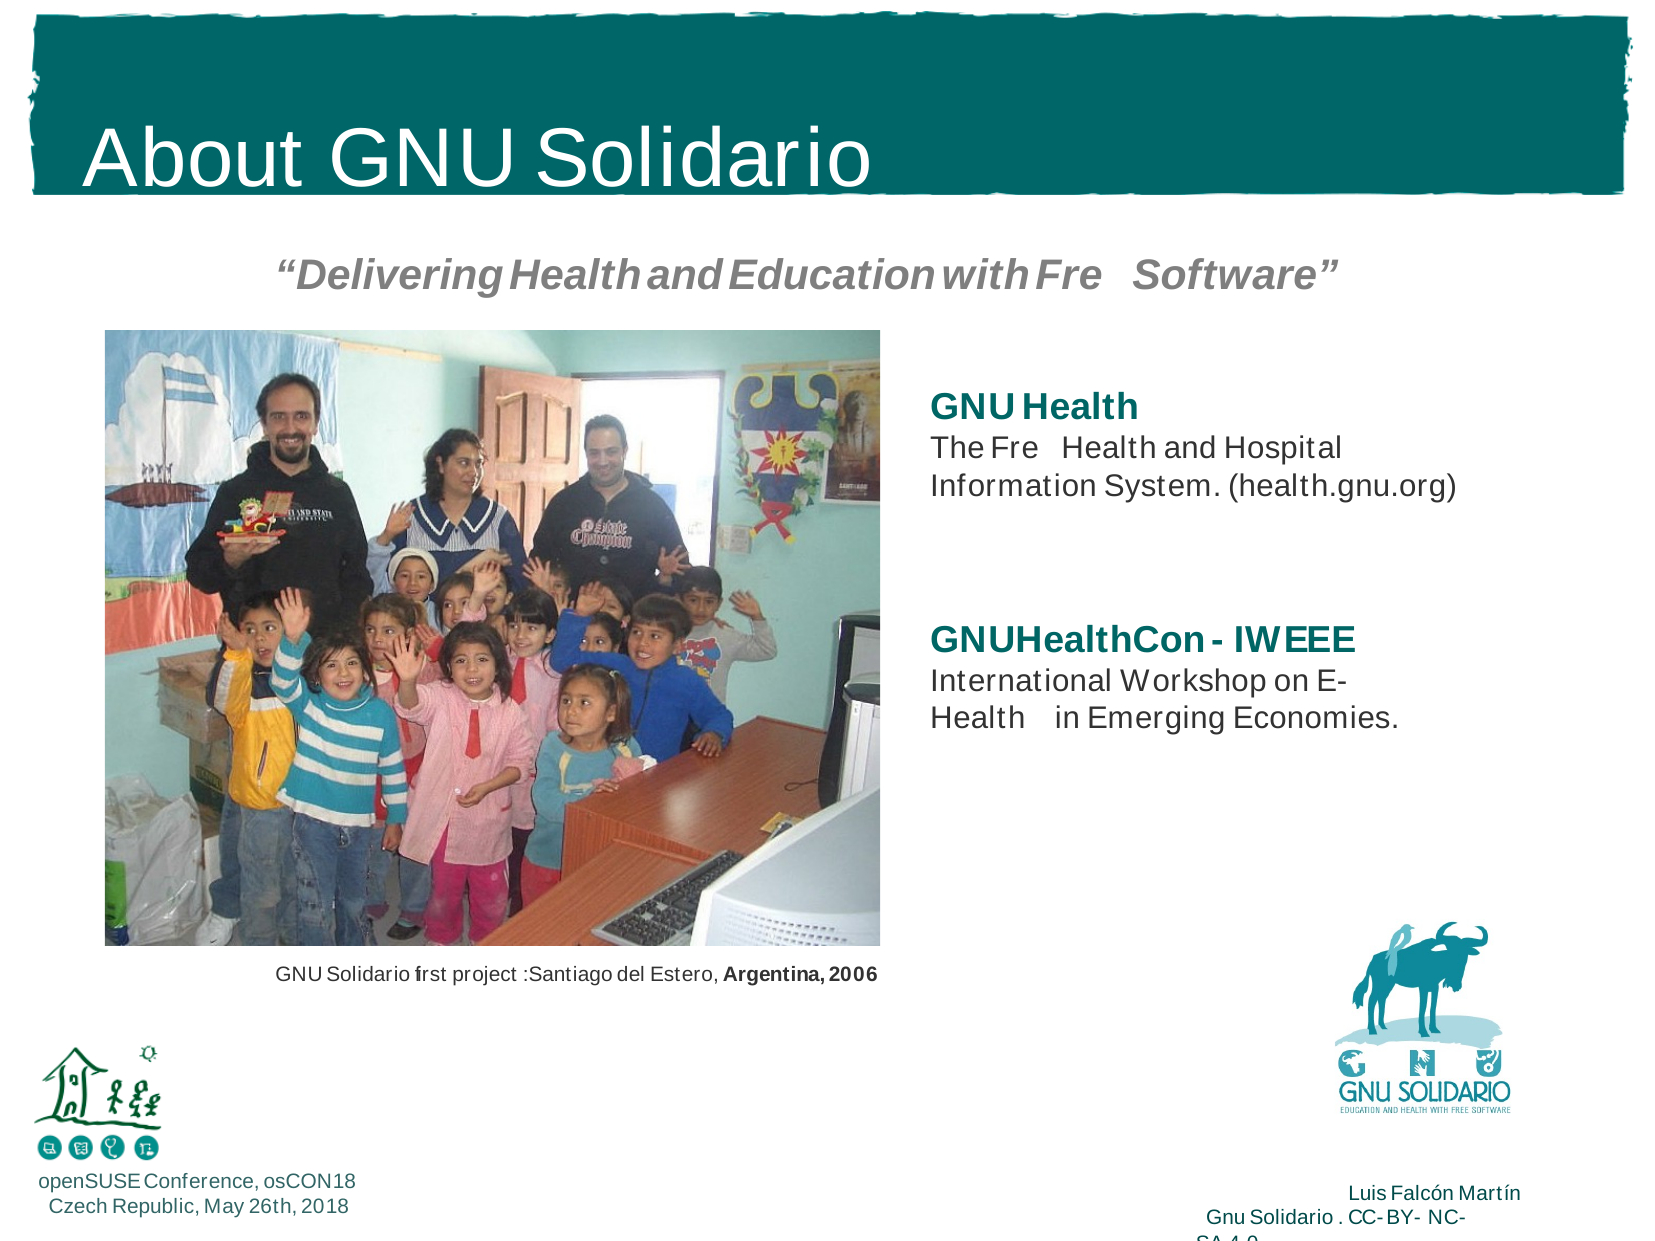

AboutGNUSolidario
“DeliveringHealthandEducationwithFre Software”
GNUHealth
TheFre HealthandHospital InformationSystem.(health.gnu.org)
GNUHealthCon-IWEEE InternationalWorkshoponE-Health inEmergingEconomies.
GNUSolidariofirstproject:SantiagodelEstero,Argentina,2006
openSUSEConference,osCON18 CzechRepublic,May26th,2018
LuisFalcónMartín GnuSolidario.CC-BY-NC-SA4.0